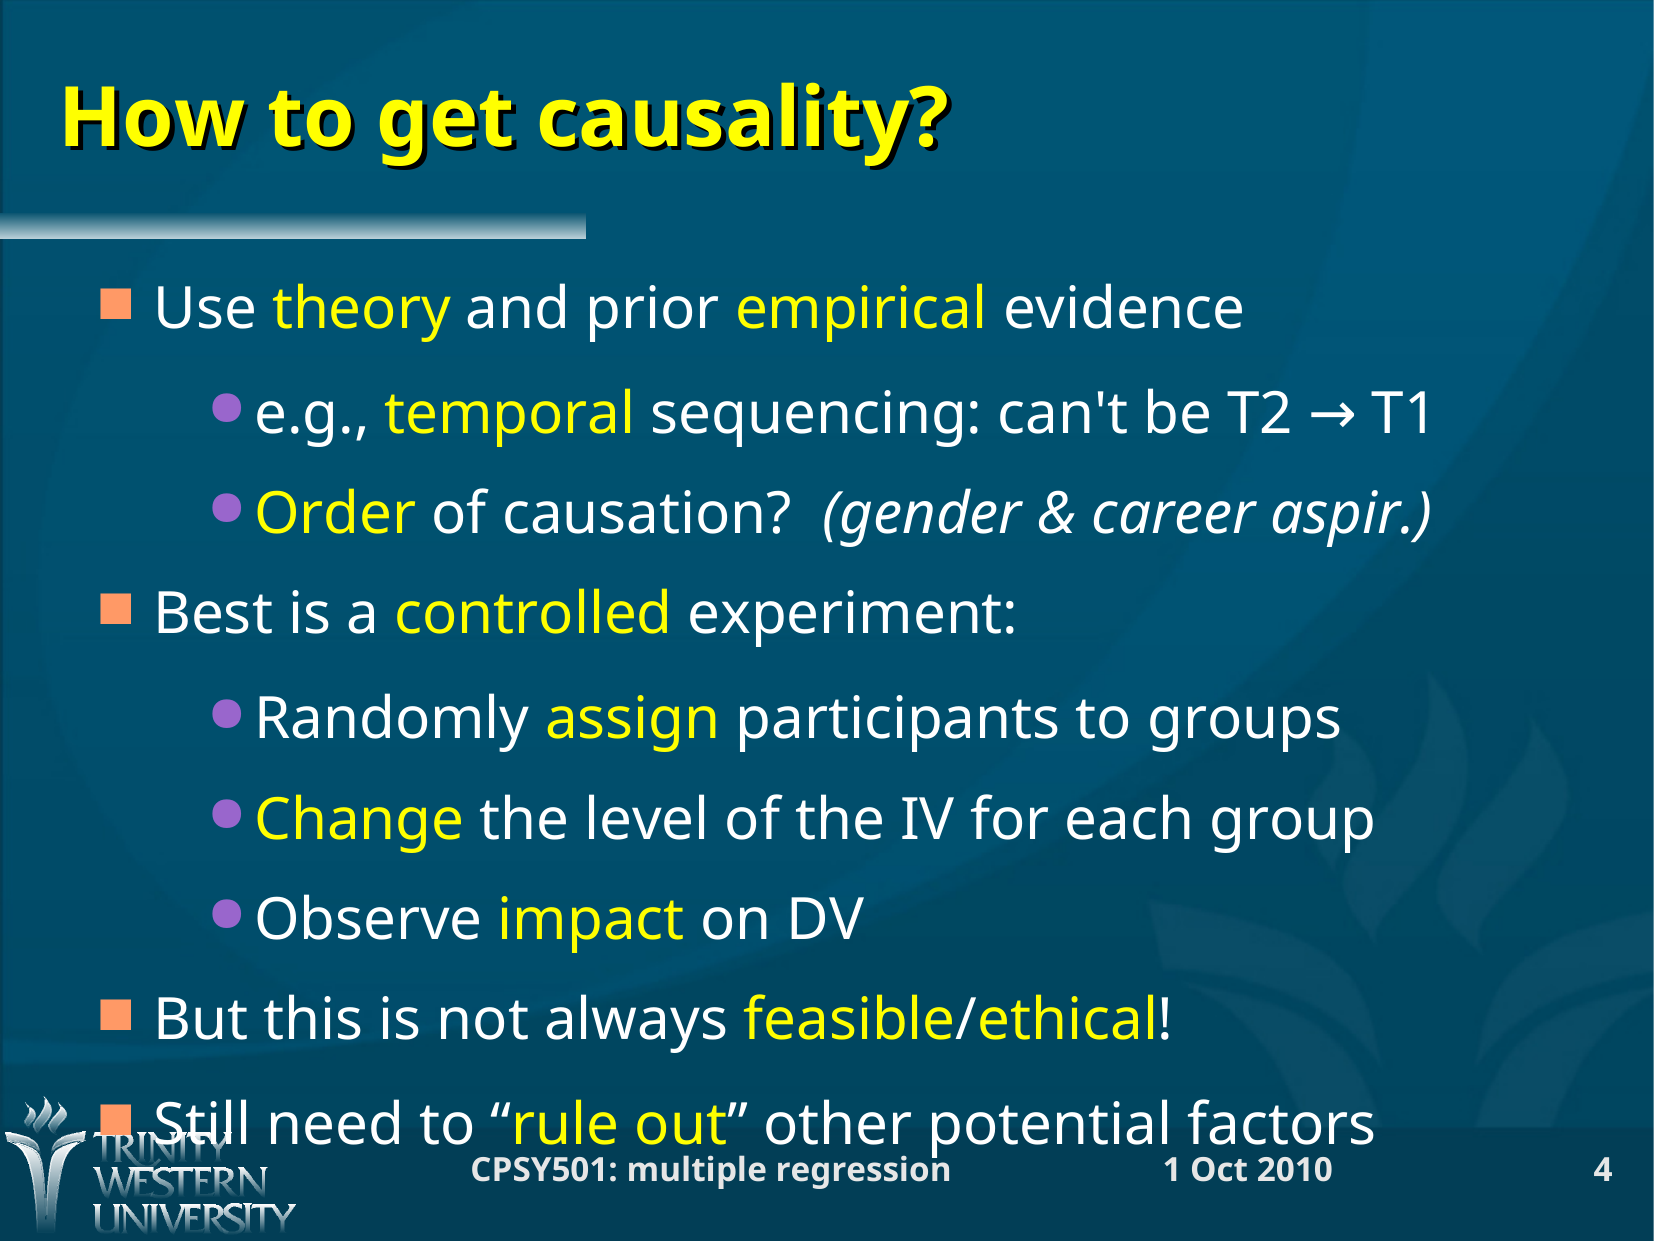

# How to get causality?
Use theory and prior empirical evidence
e.g., temporal sequencing: can't be T2 → T1
Order of causation? (gender & career aspir.)
Best is a controlled experiment:
Randomly assign participants to groups
Change the level of the IV for each group
Observe impact on DV
But this is not always feasible/ethical!
Still need to “rule out” other potential factors
CPSY501: multiple regression
1 Oct 2010
4